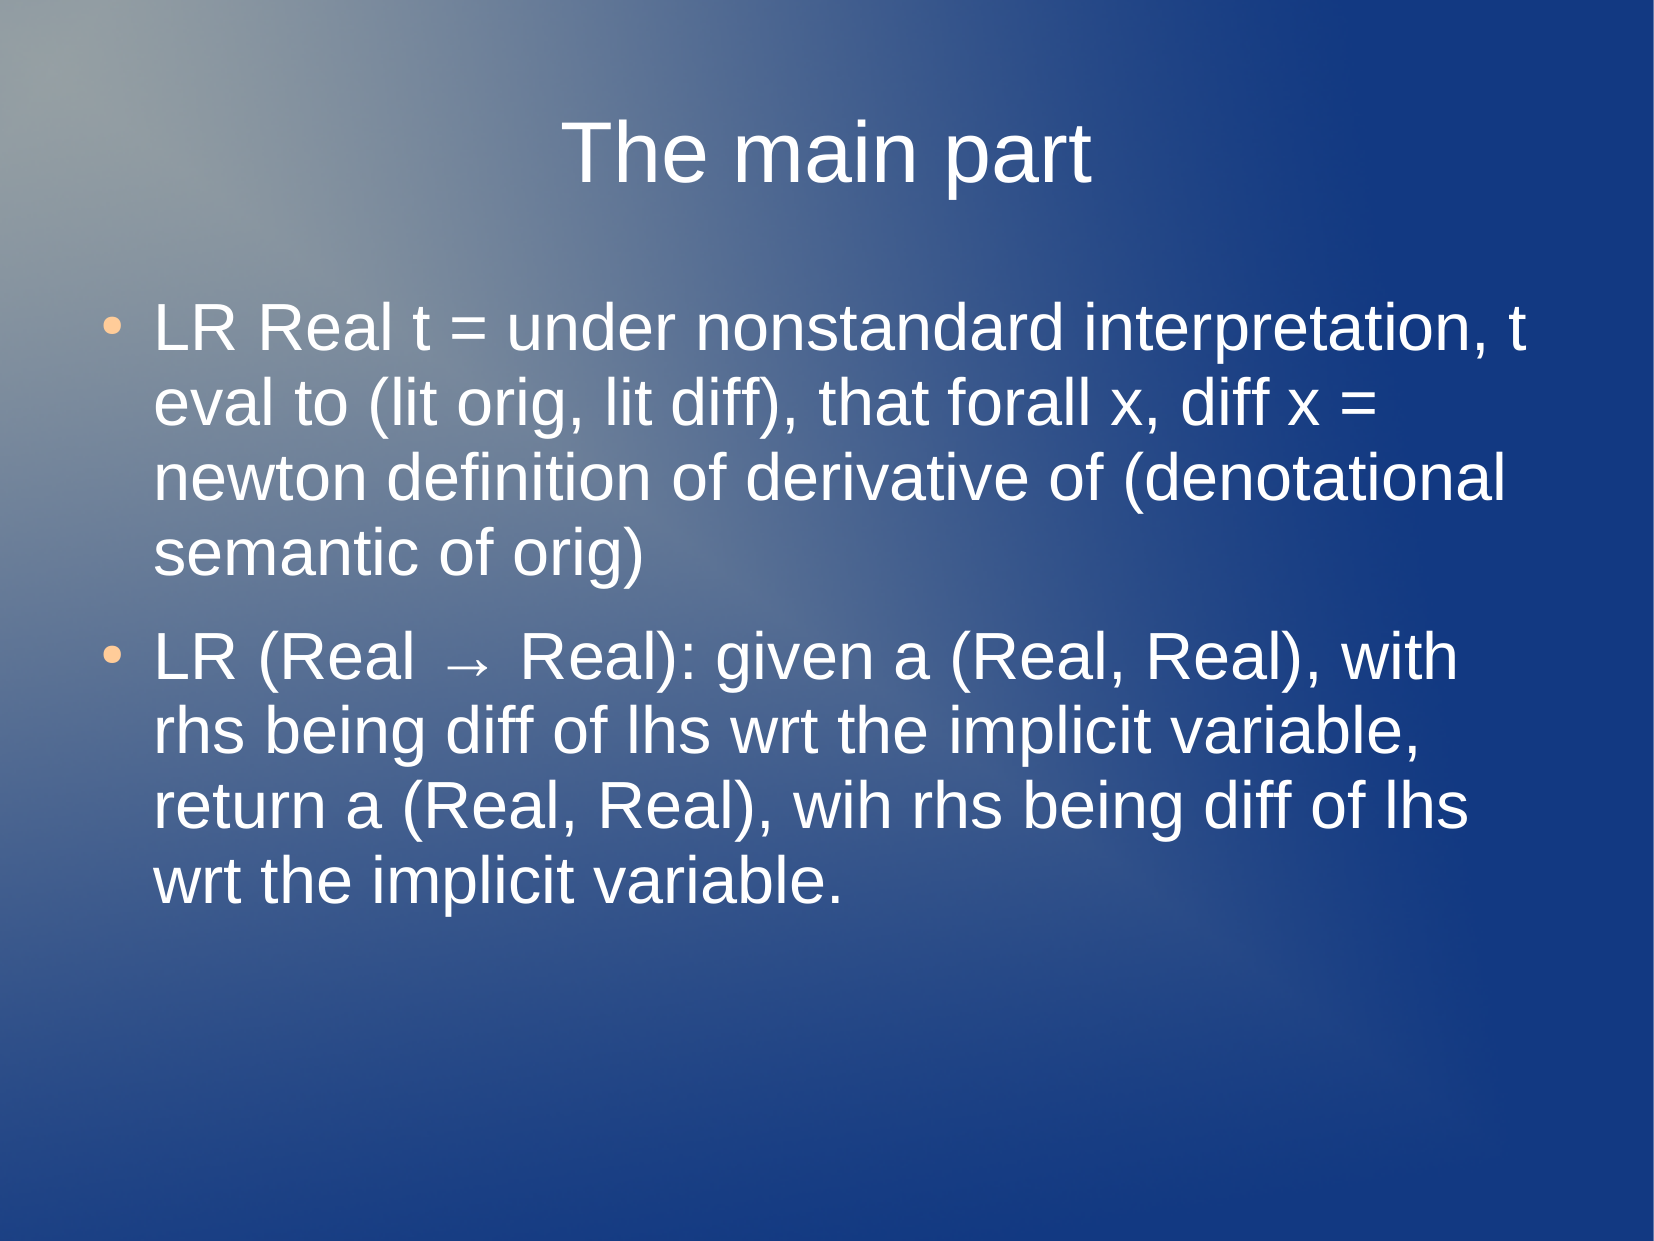

# The main part
LR Real t = under nonstandard interpretation, t eval to (lit orig, lit diff), that forall x, diff x = newton definition of derivative of (denotational semantic of orig)
LR (Real → Real): given a (Real, Real), with rhs being diff of lhs wrt the implicit variable, return a (Real, Real), wih rhs being diff of lhs wrt the implicit variable.